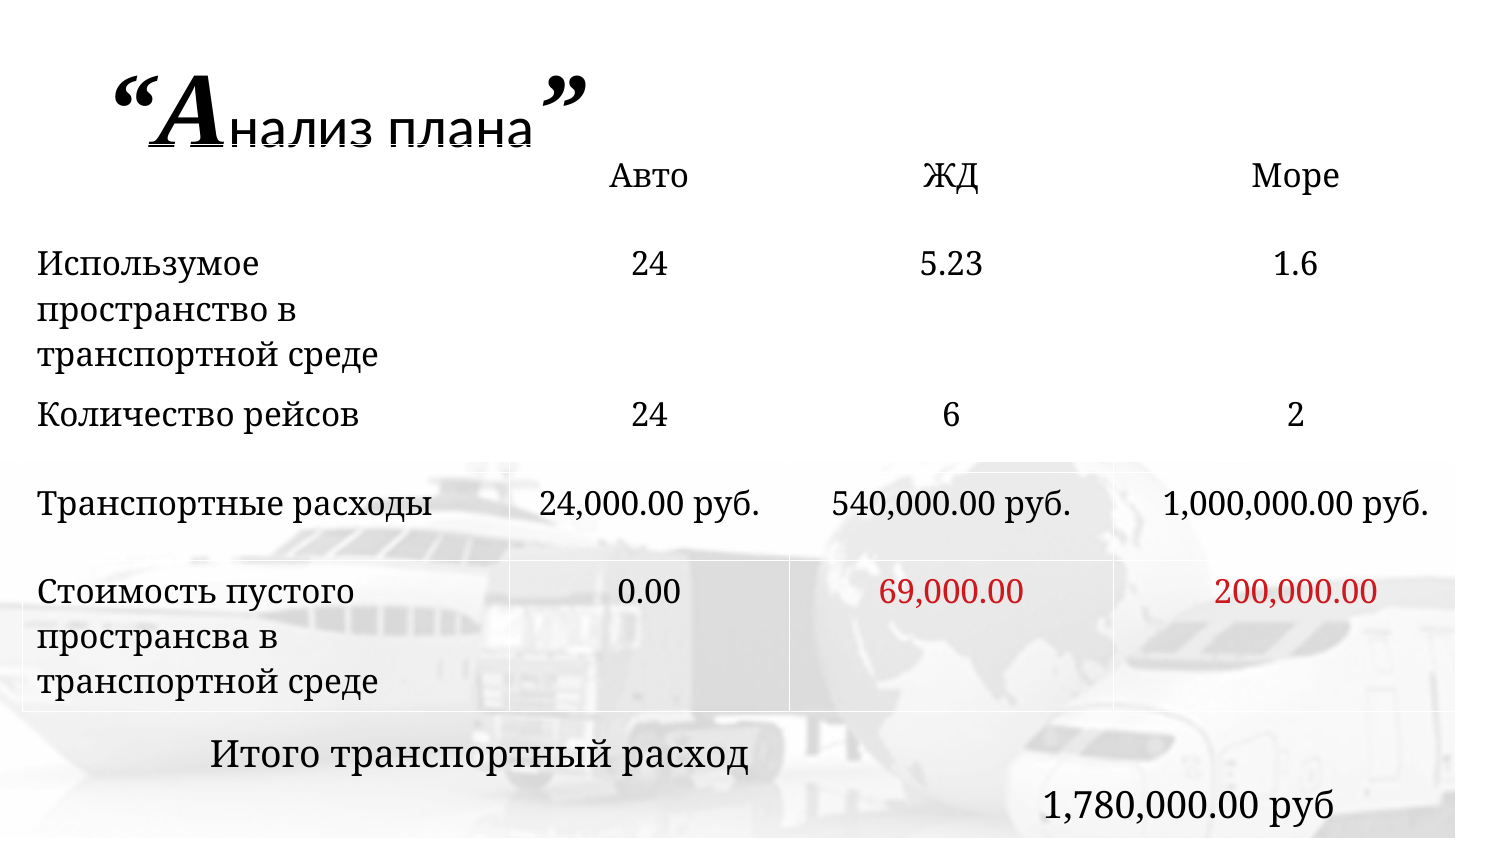

“Анализ плана”
| | Авто | ЖД | Море |
| --- | --- | --- | --- |
| Использумое пространство в транспортной среде | 24 | 5.23 | 1.6 |
| Количество рейсов | 24 | 6 | 2 |
| Транспортные расходы | 24,000.00 руб. | 540,000.00 руб. | 1,000,000.00 руб. |
| Стоимость пустого пространсва в транспортной среде | 0.00 | 69,000.00 | 200,000.00 |
Итого транспортный расход
1,780,000.00 руб